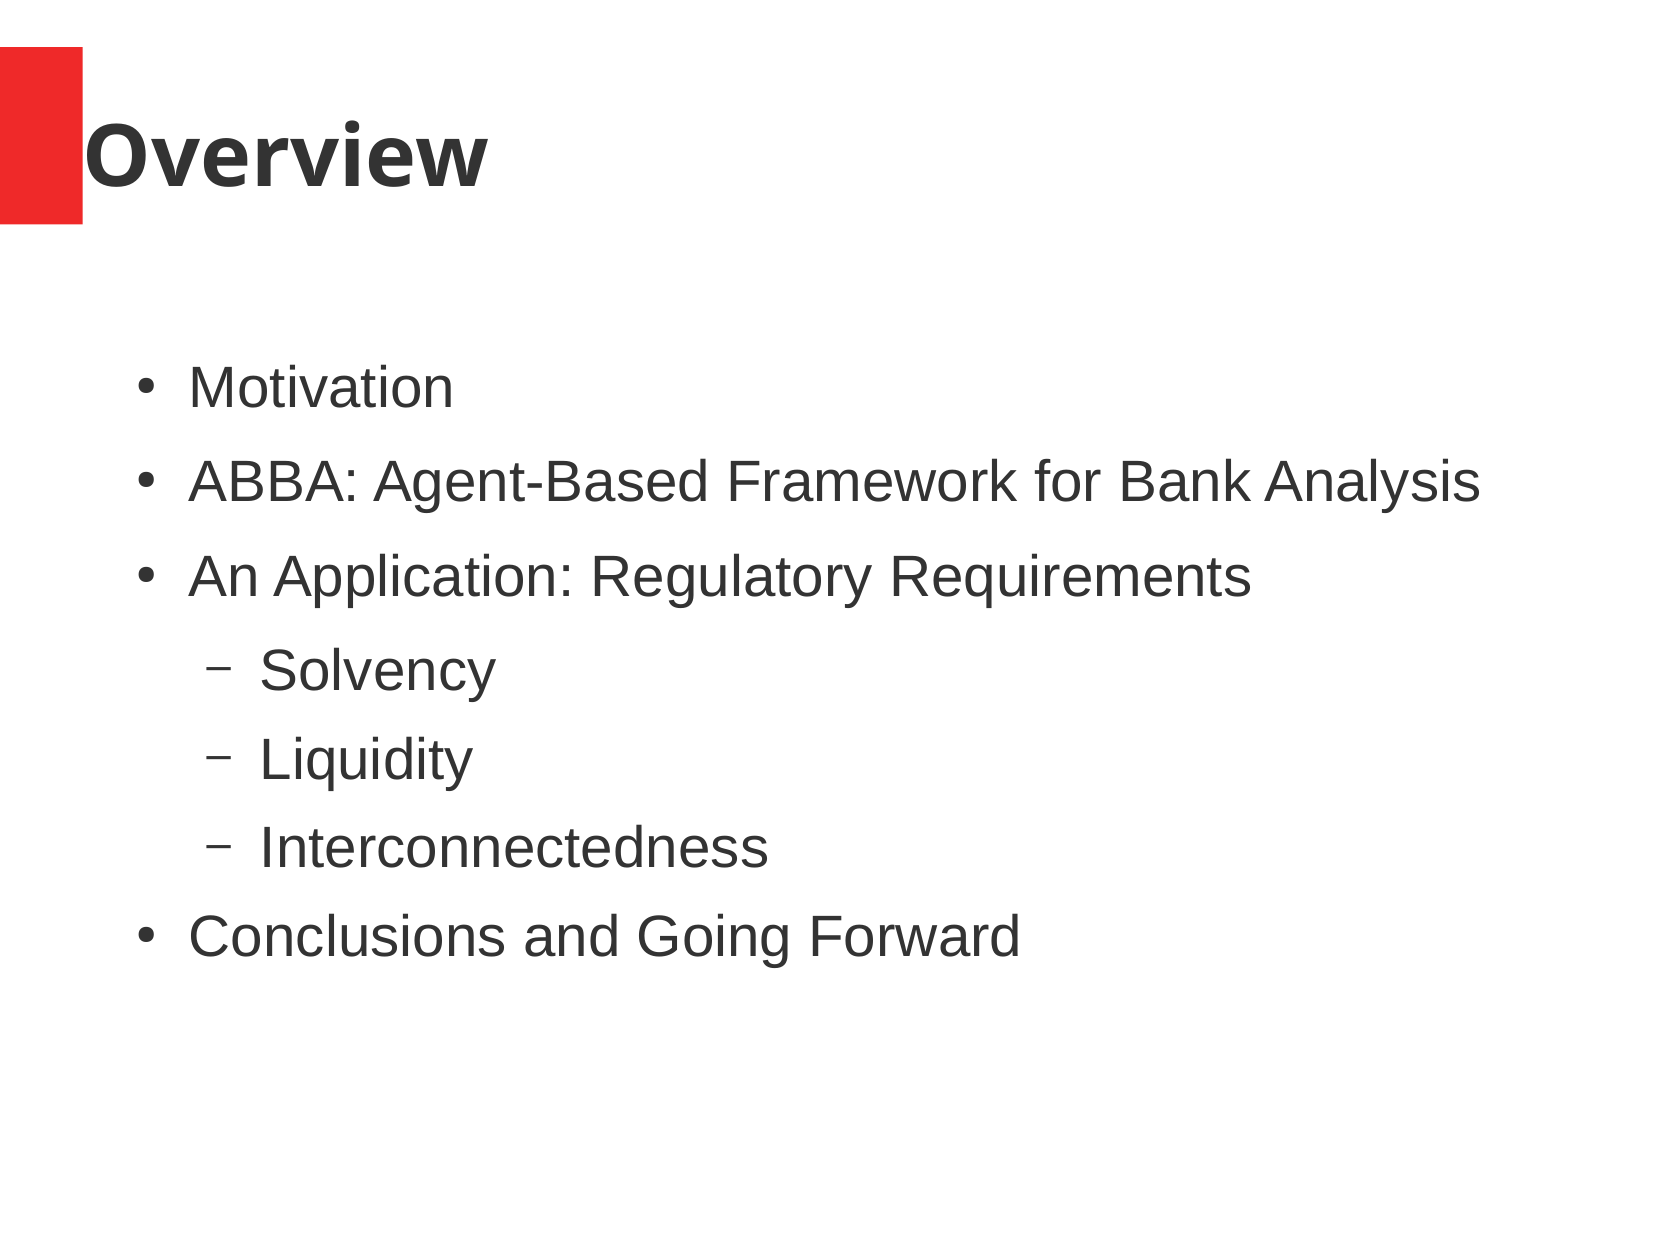

# Overview
Motivation
ABBA: Agent-Based Framework for Bank Analysis
An Application: Regulatory Requirements
Solvency
Liquidity
Interconnectedness
Conclusions and Going Forward